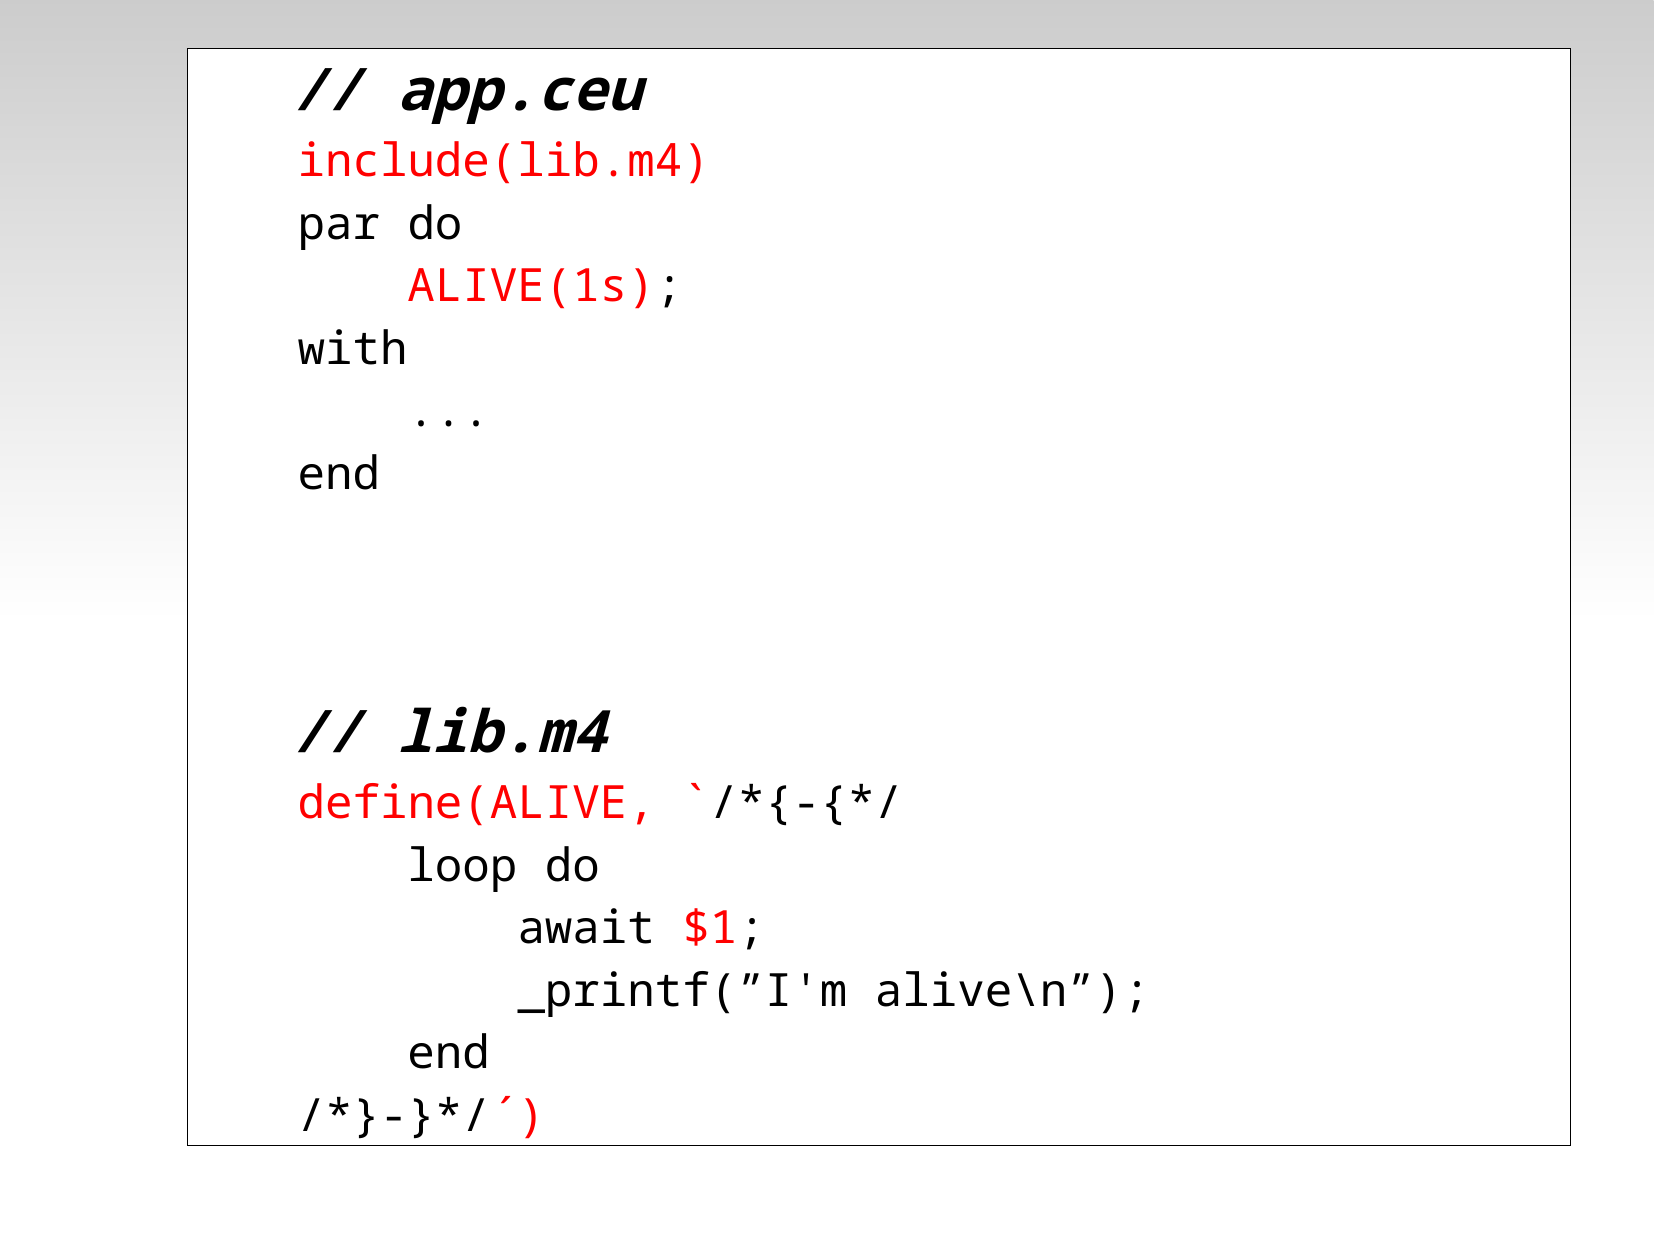

# // app.ceu
 include(lib.m4)
 par do
 ALIVE(1s);
 with
 ...
 end
 // lib.m4
 define(ALIVE, `/*{-{*/
 loop do
 await $1;
 _printf(”I'm alive\n”);
 end
 /*}-}*/´)